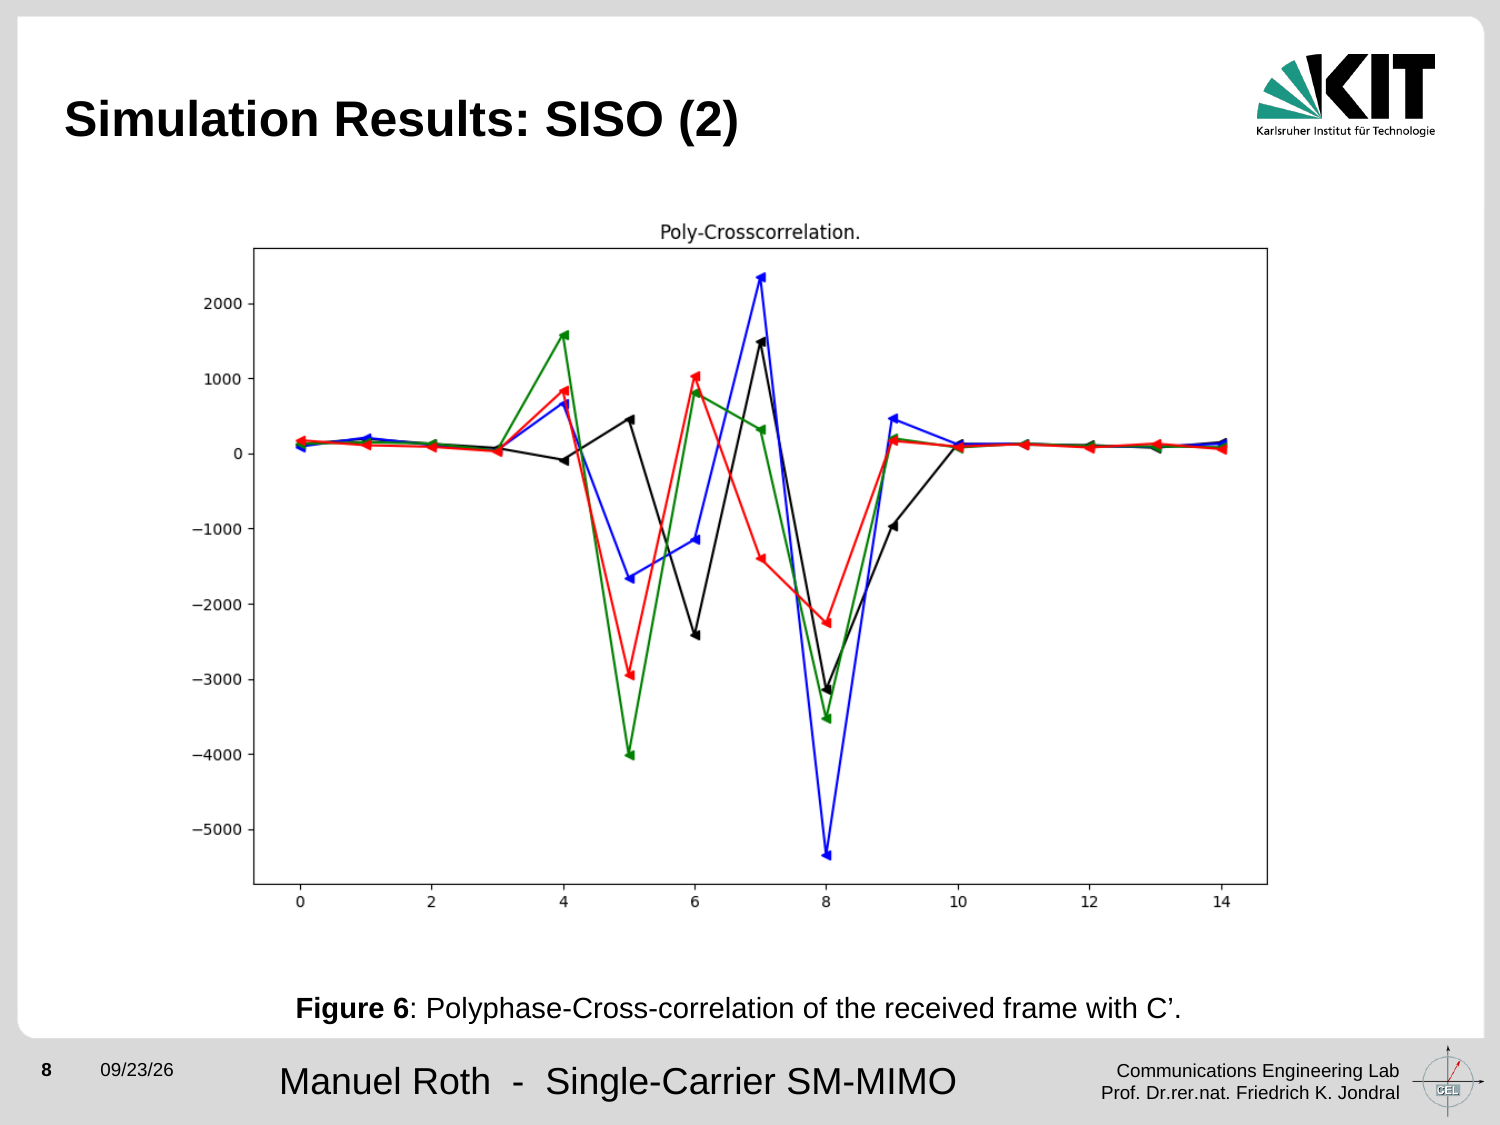

# Simulation Results: SISO (2)
Figure 6: Polyphase-Cross-correlation of the received frame with C’.
Manuel Roth - Single-Carrier SM-MIMO